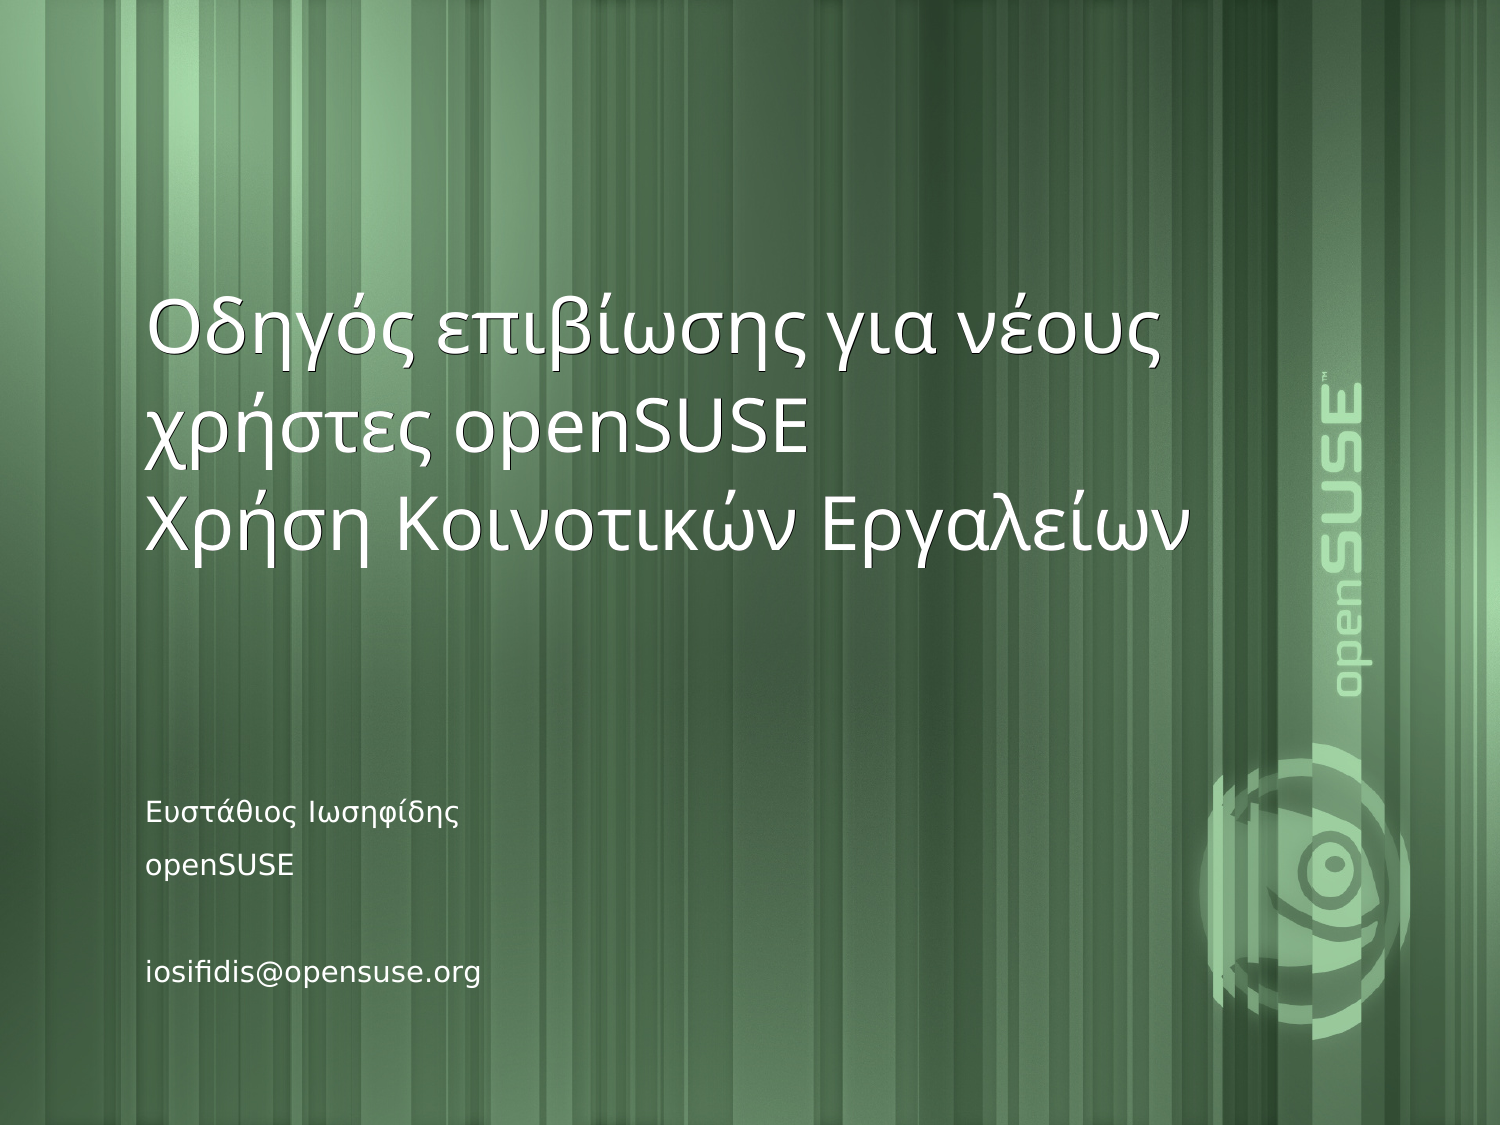

# Οδηγός επιβίωσης για νέους χρήστες openSUSE Χρήση Κοινοτικών Εργαλείων
Ευστάθιος Ιωσηφίδης
openSUSE
iosifidis@opensuse.org